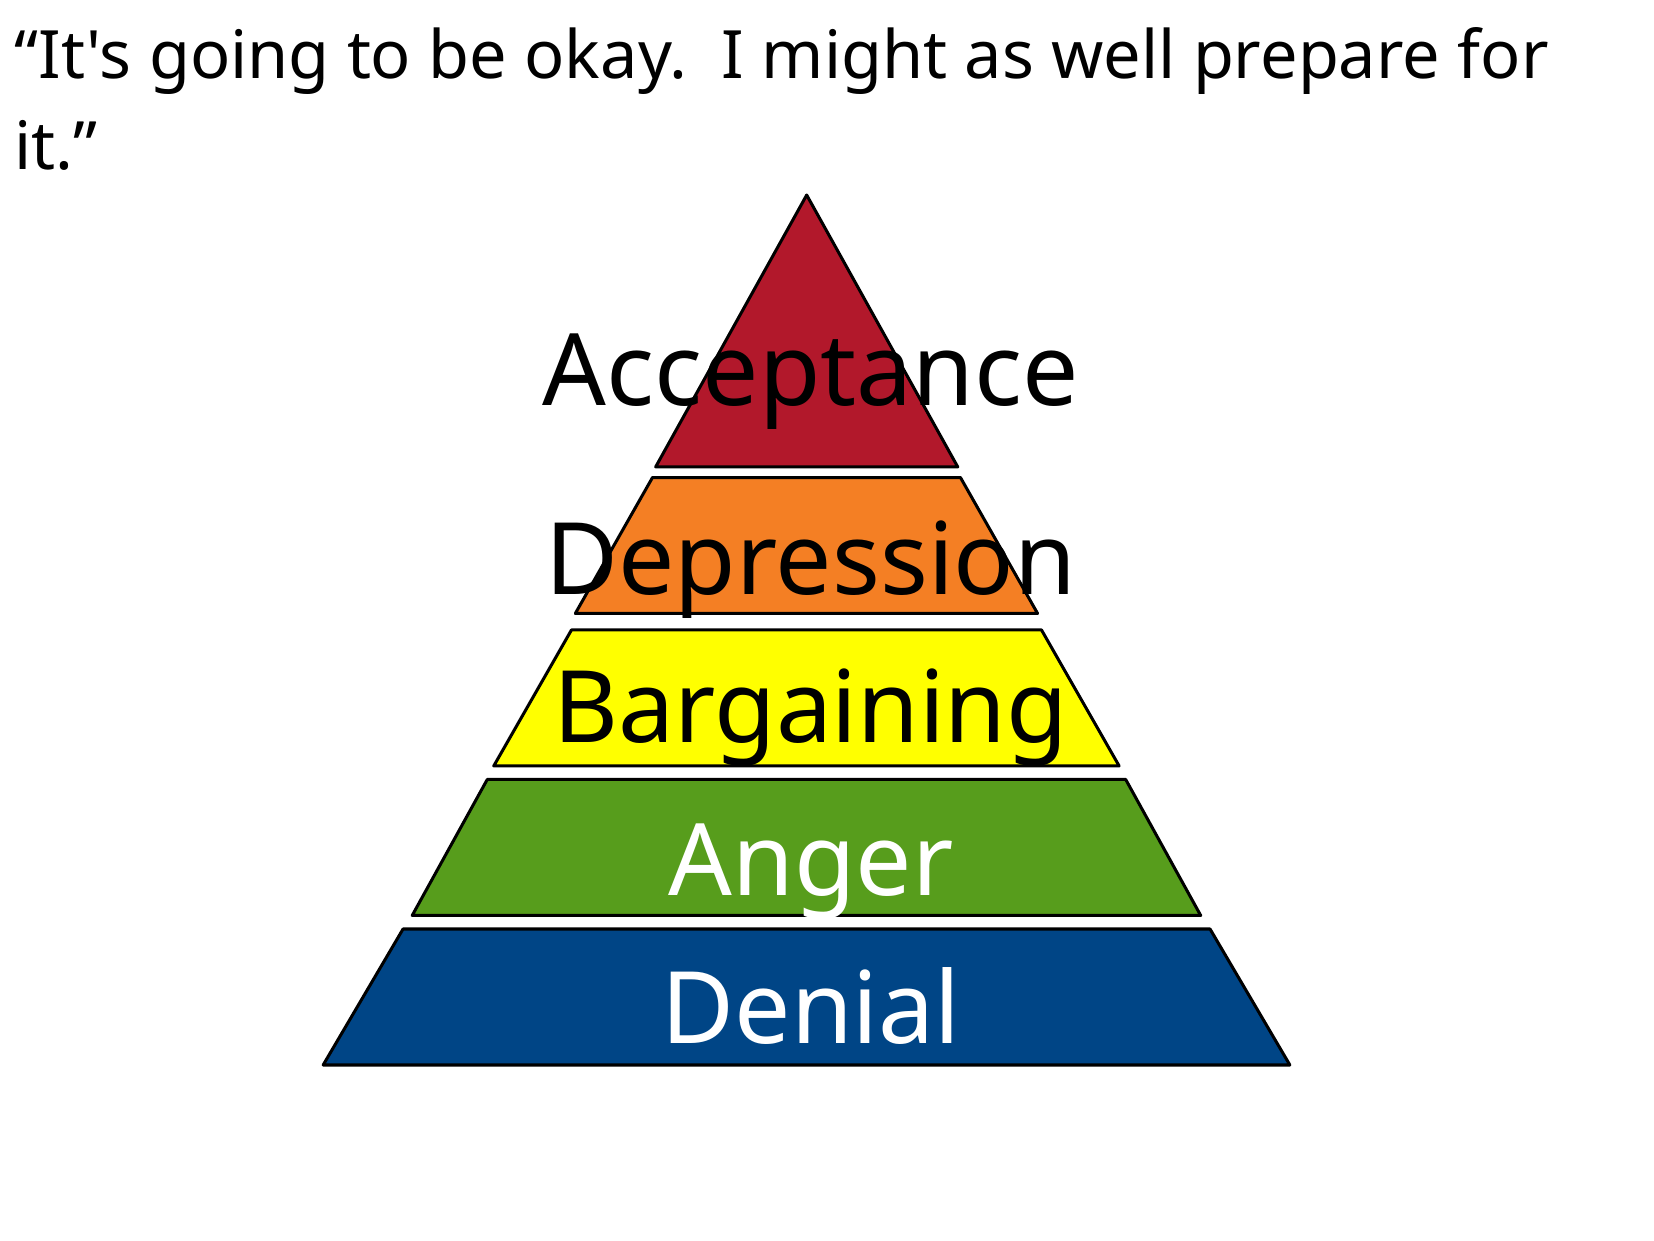

“It's going to be okay. I might as well prepare for it.”
Acceptance
Depression
Bargaining
Anger
Denial